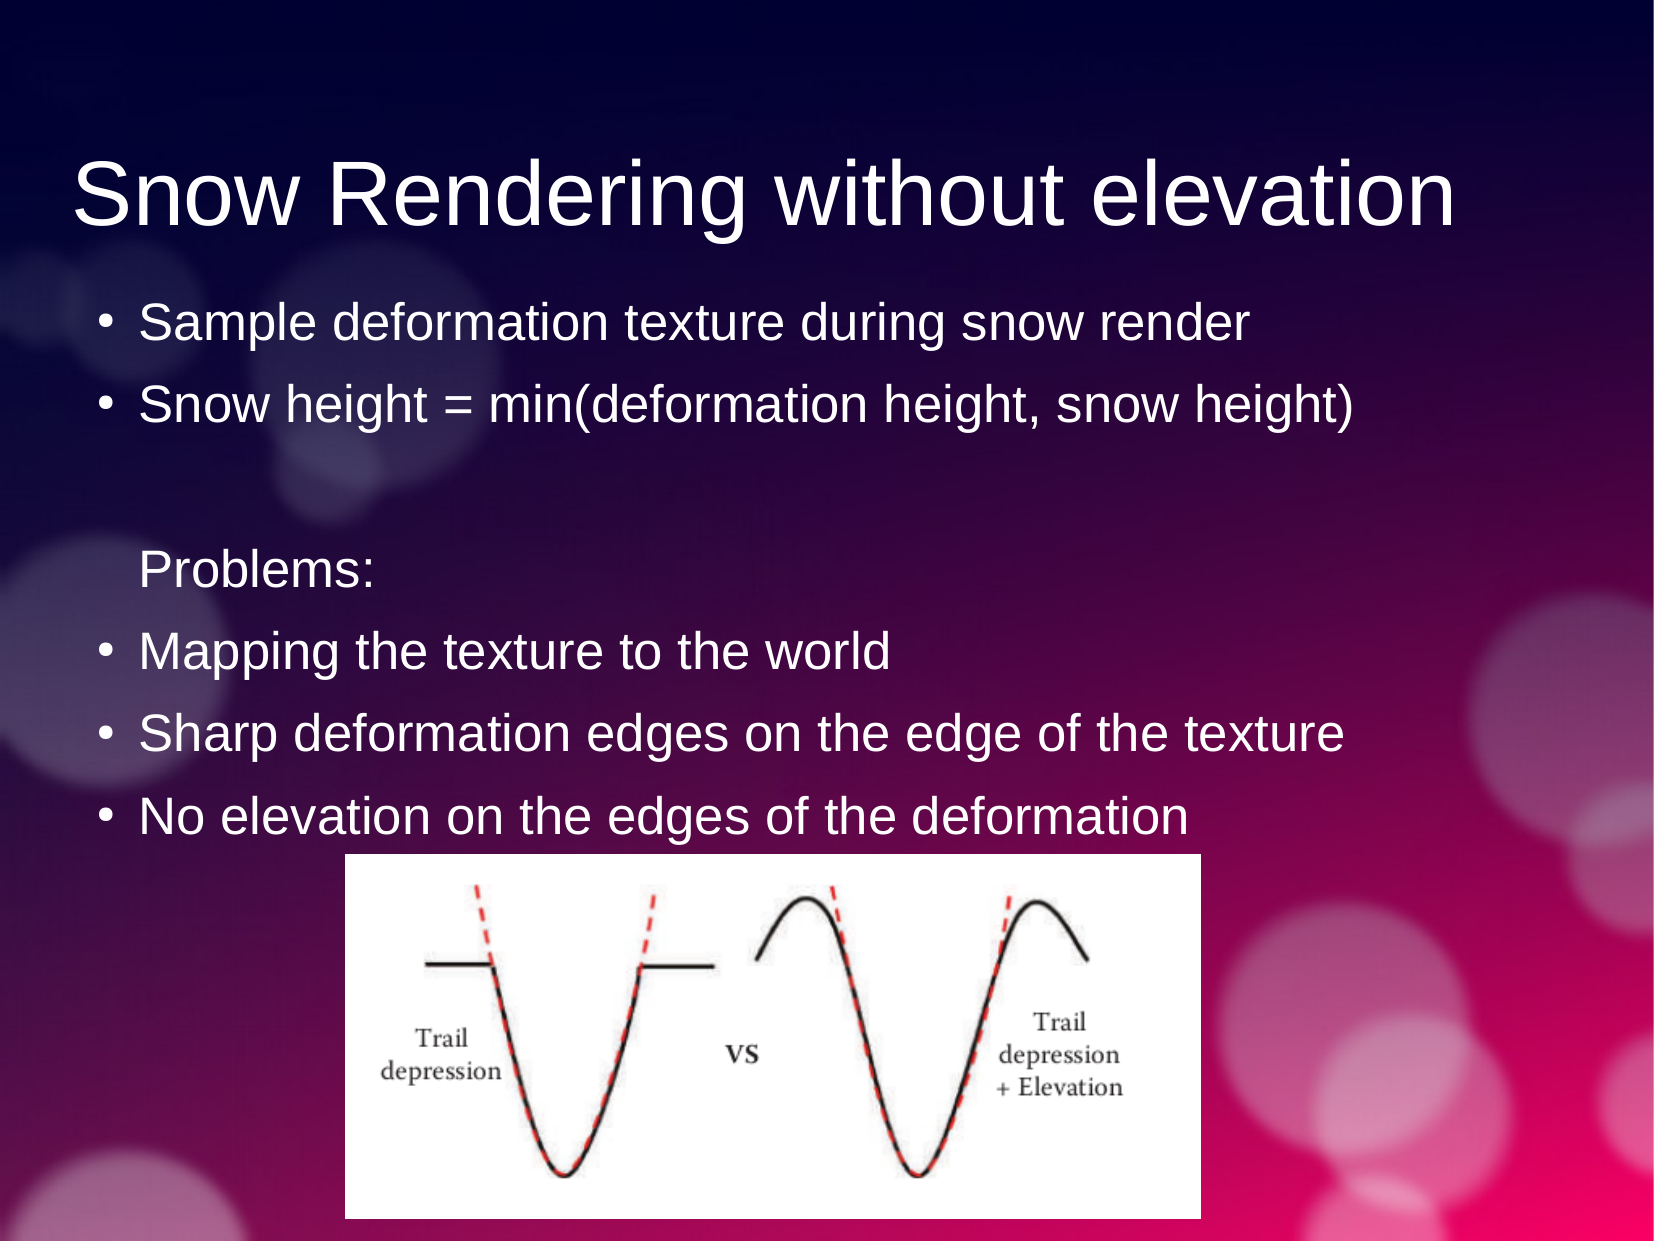

# Snow Rendering without elevation
Sample deformation texture during snow render
Snow height = min(deformation height, snow height)
Problems:
Mapping the texture to the world
Sharp deformation edges on the edge of the texture
No elevation on the edges of the deformation